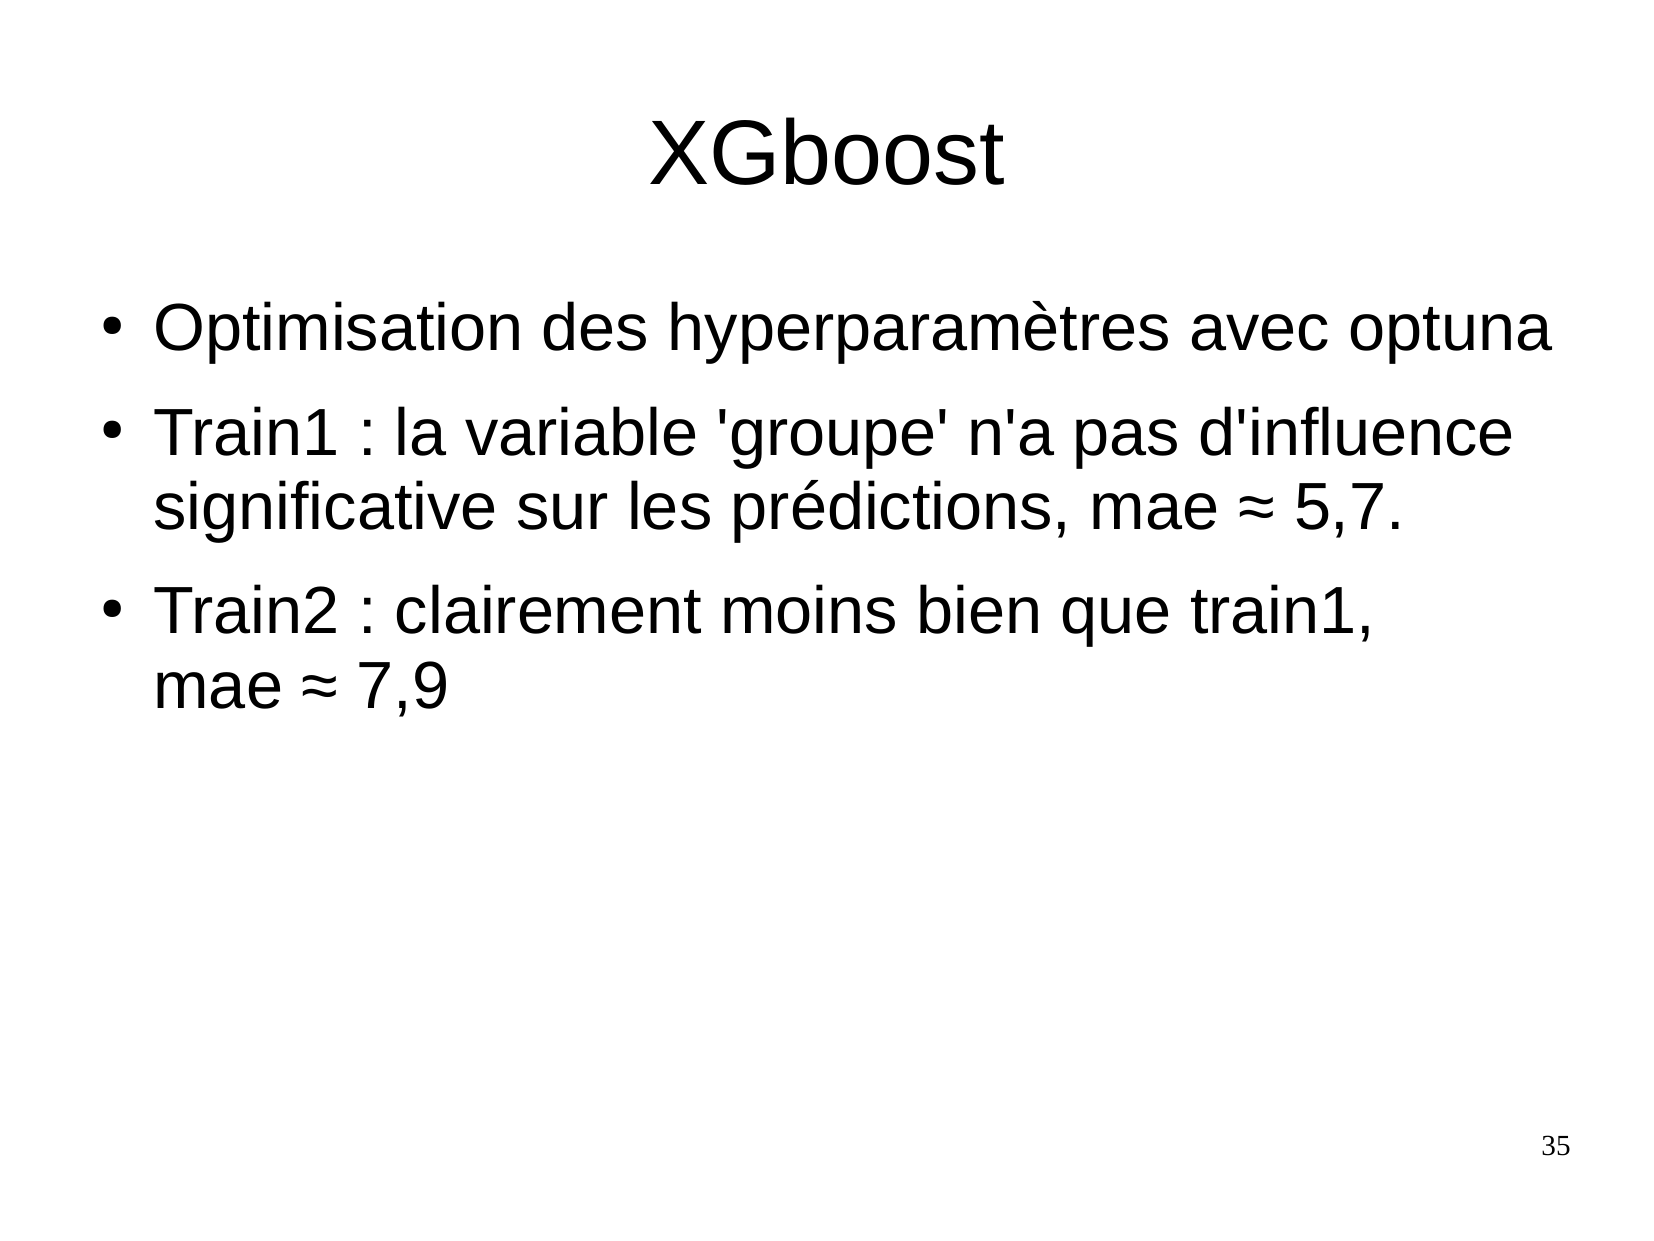

# XGboost
Optimisation des hyperparamètres avec optuna
Train1 : la variable 'groupe' n'a pas d'influence significative sur les prédictions, mae ≈ 5,7.
Train2 : clairement moins bien que train1, mae ≈ 7,9
35